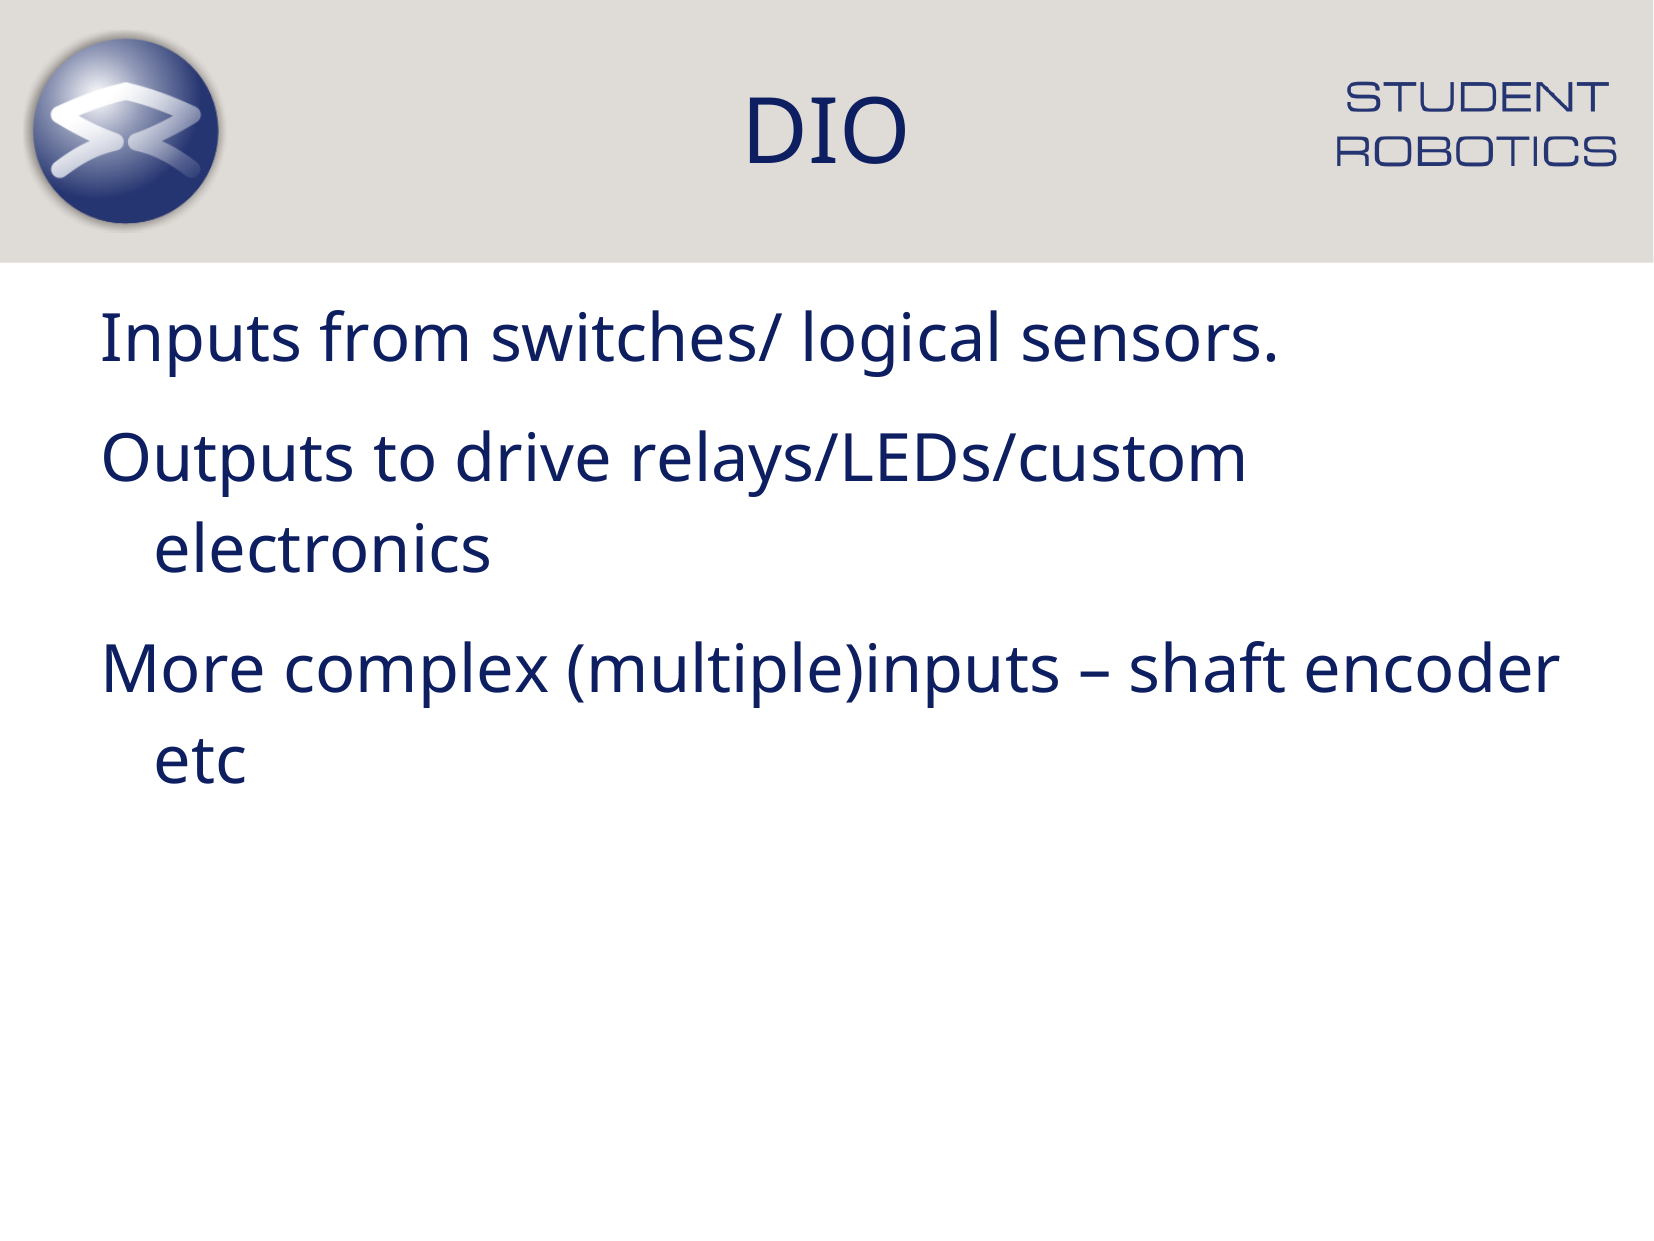

# DIO
Inputs from switches/ logical sensors.
Outputs to drive relays/LEDs/custom electronics
More complex (multiple)inputs – shaft encoder etc